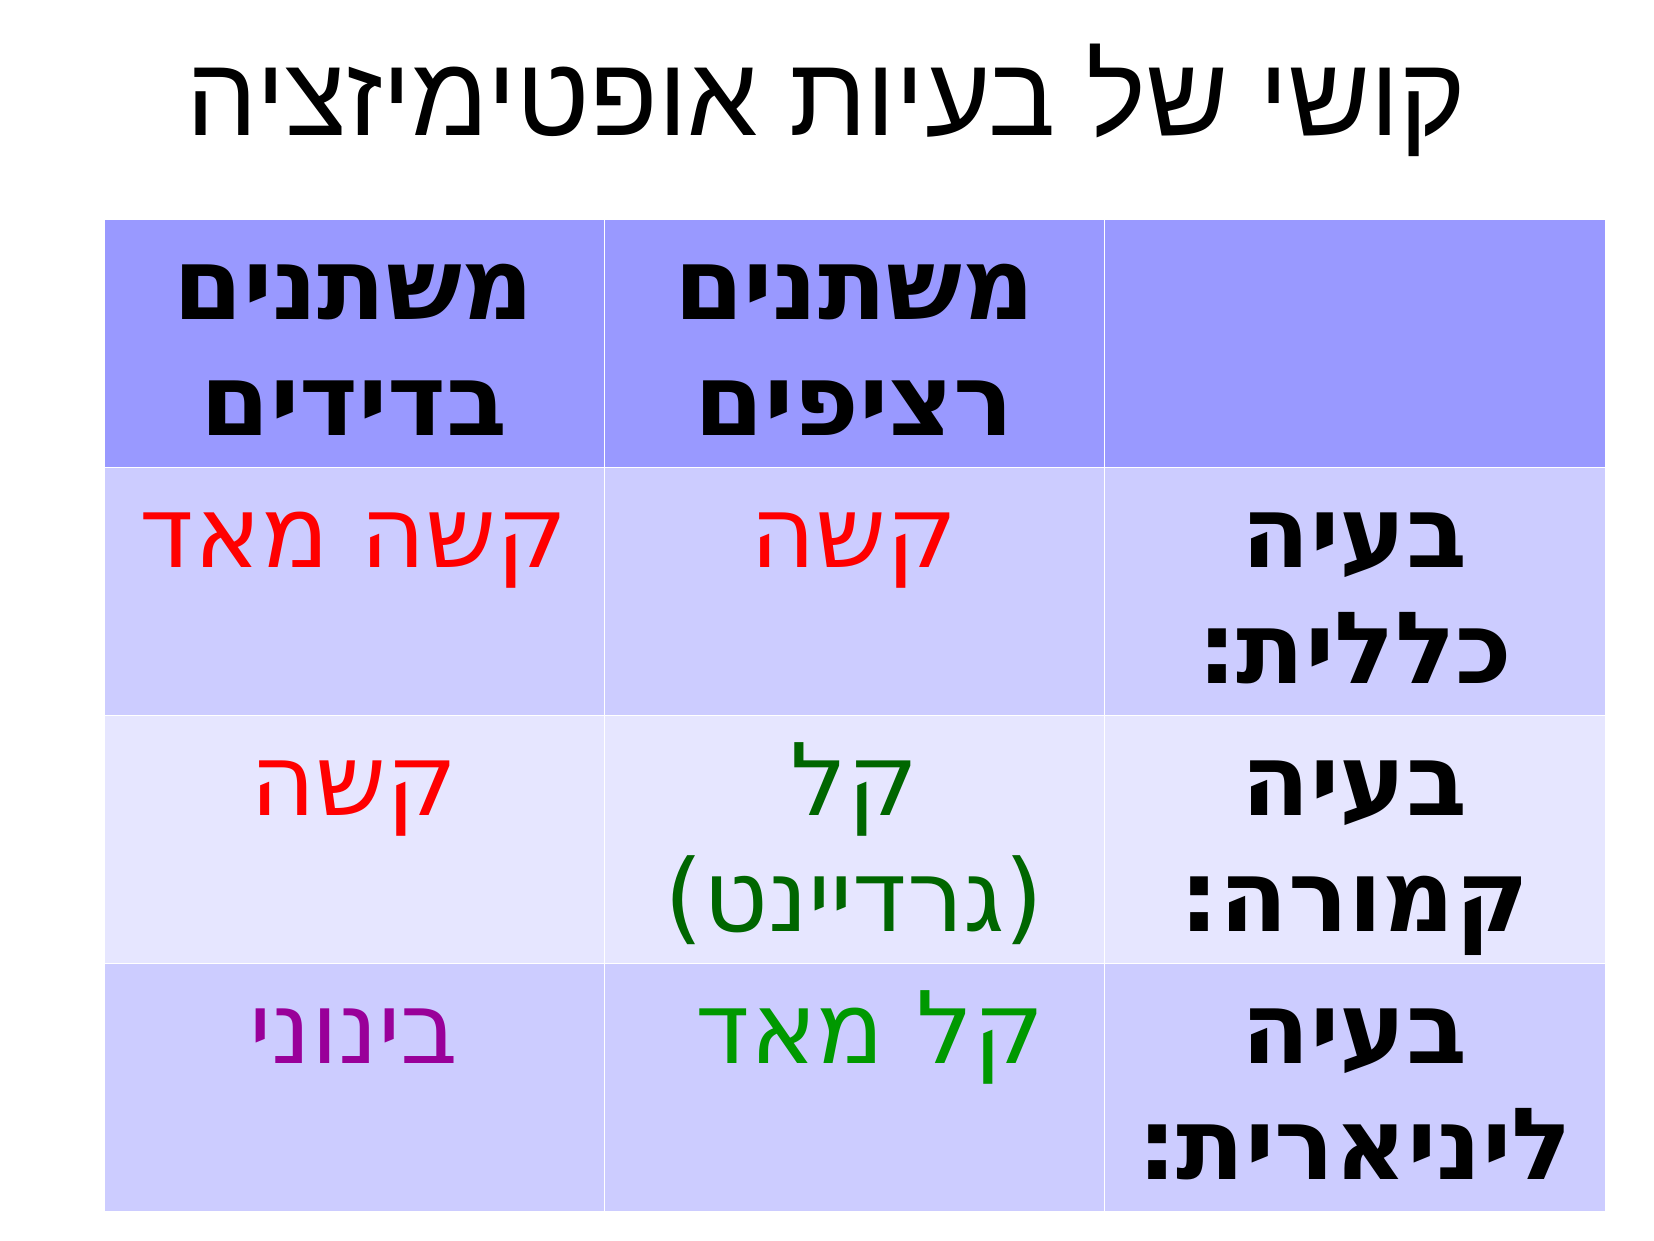

# קושי של בעיות אופטימיזציה
| משתנים בדידים | משתנים רציפים | |
| --- | --- | --- |
| קשה מאד | קשה | בעיה כללית: |
| קשה | קל (גרדיינט) | בעיה קמורה: |
| בינוני | קל מאד | בעיה ליניארית: |